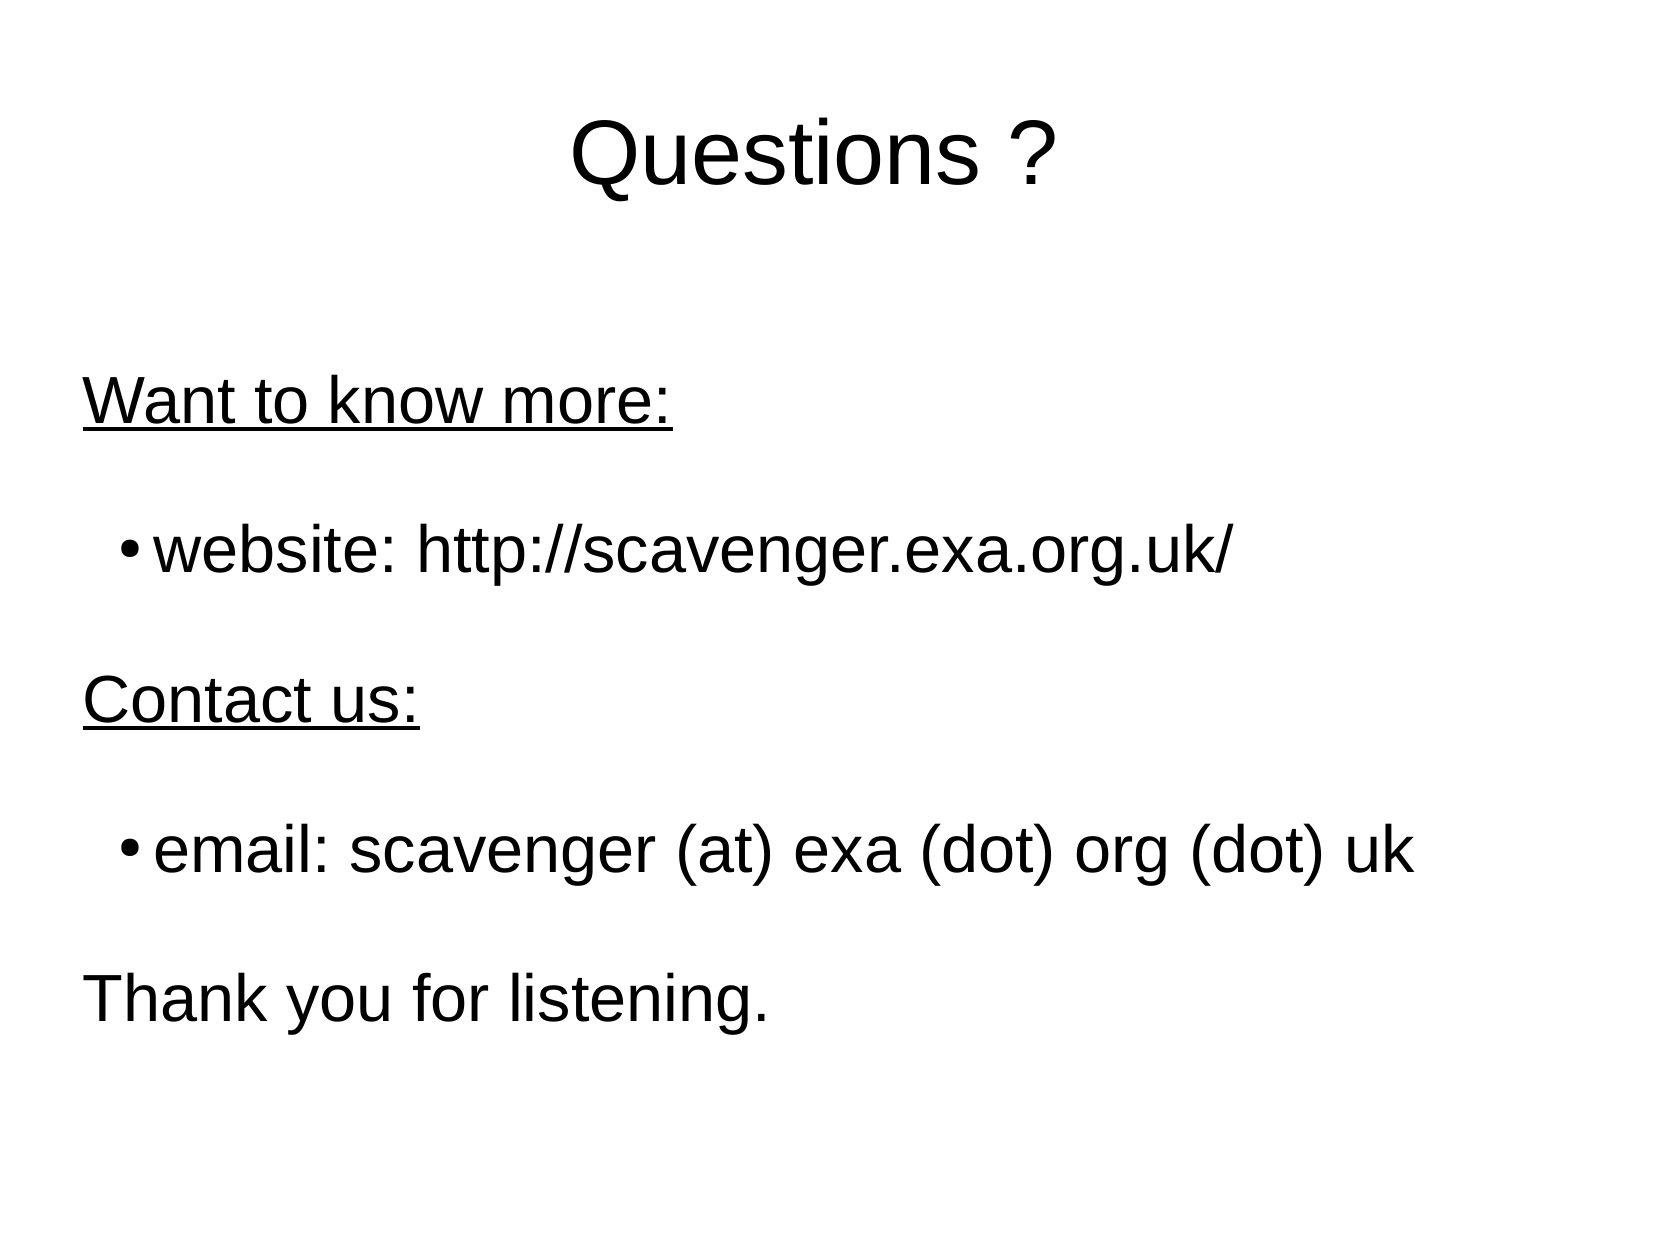

# Questions ?
Want to know more:
website: http://scavenger.exa.org.uk/
Contact us:
email: scavenger (at) exa (dot) org (dot) uk
Thank you for listening.